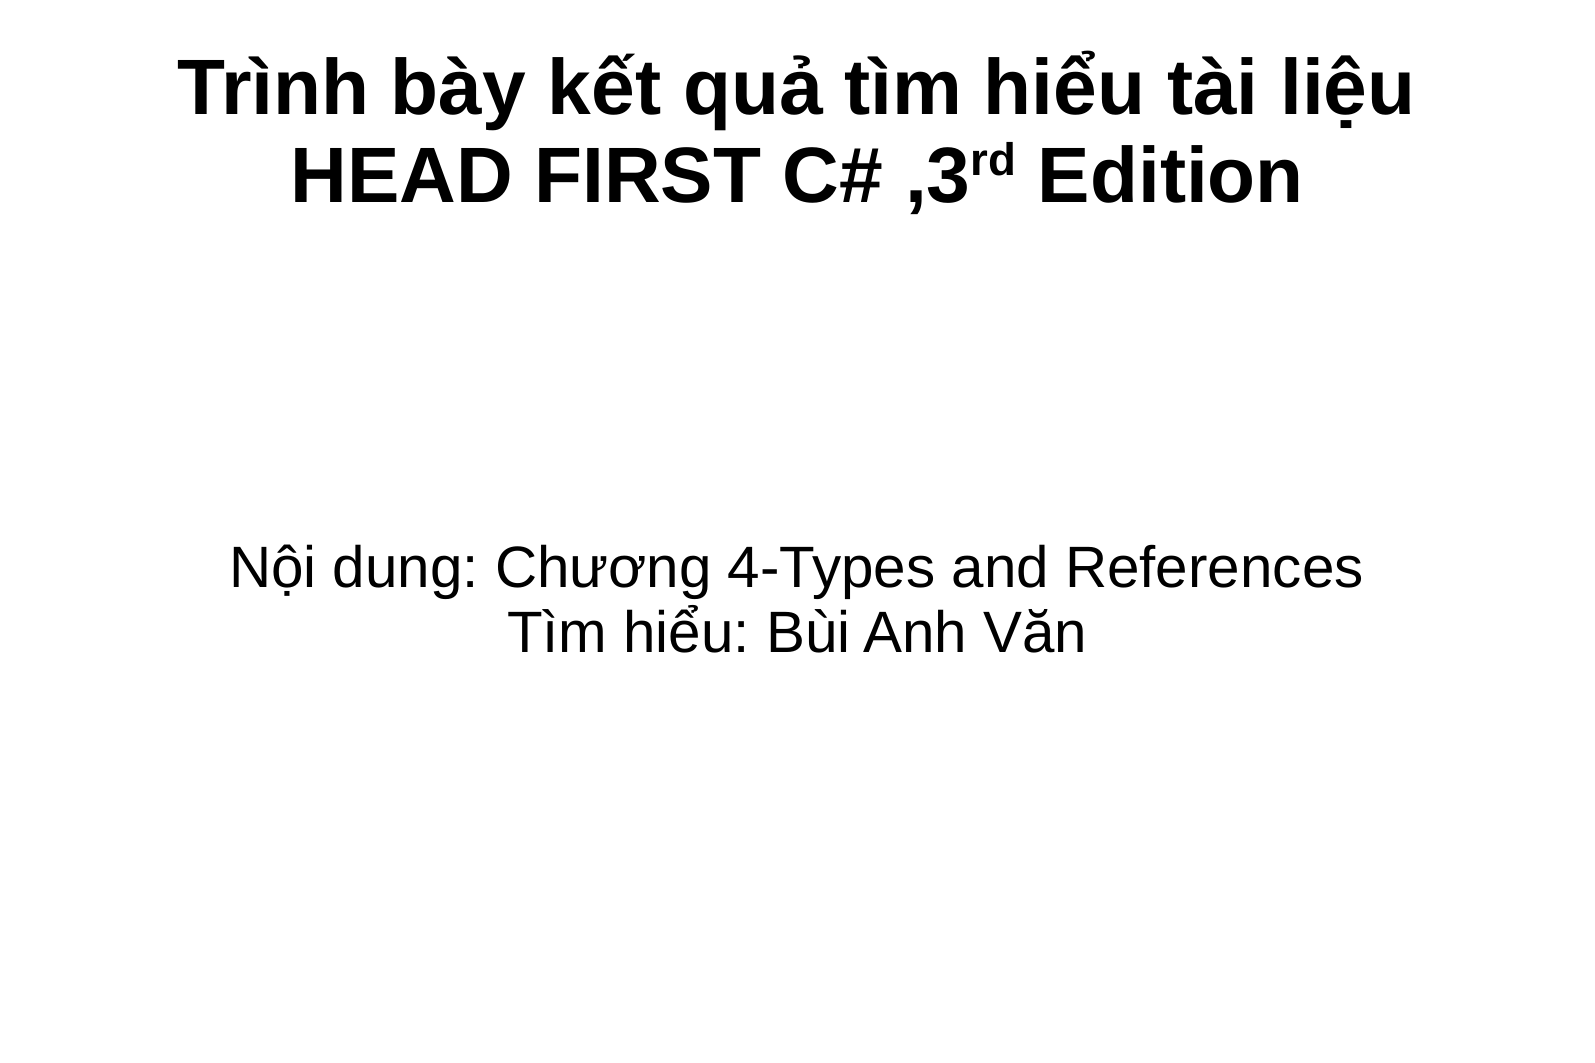

# Trình bày kết quả tìm hiểu tài liệu HEAD FIRST C# ,3rd Edition
Nội dung: Chương 4-Types and References
Tìm hiểu: Bùi Anh Văn